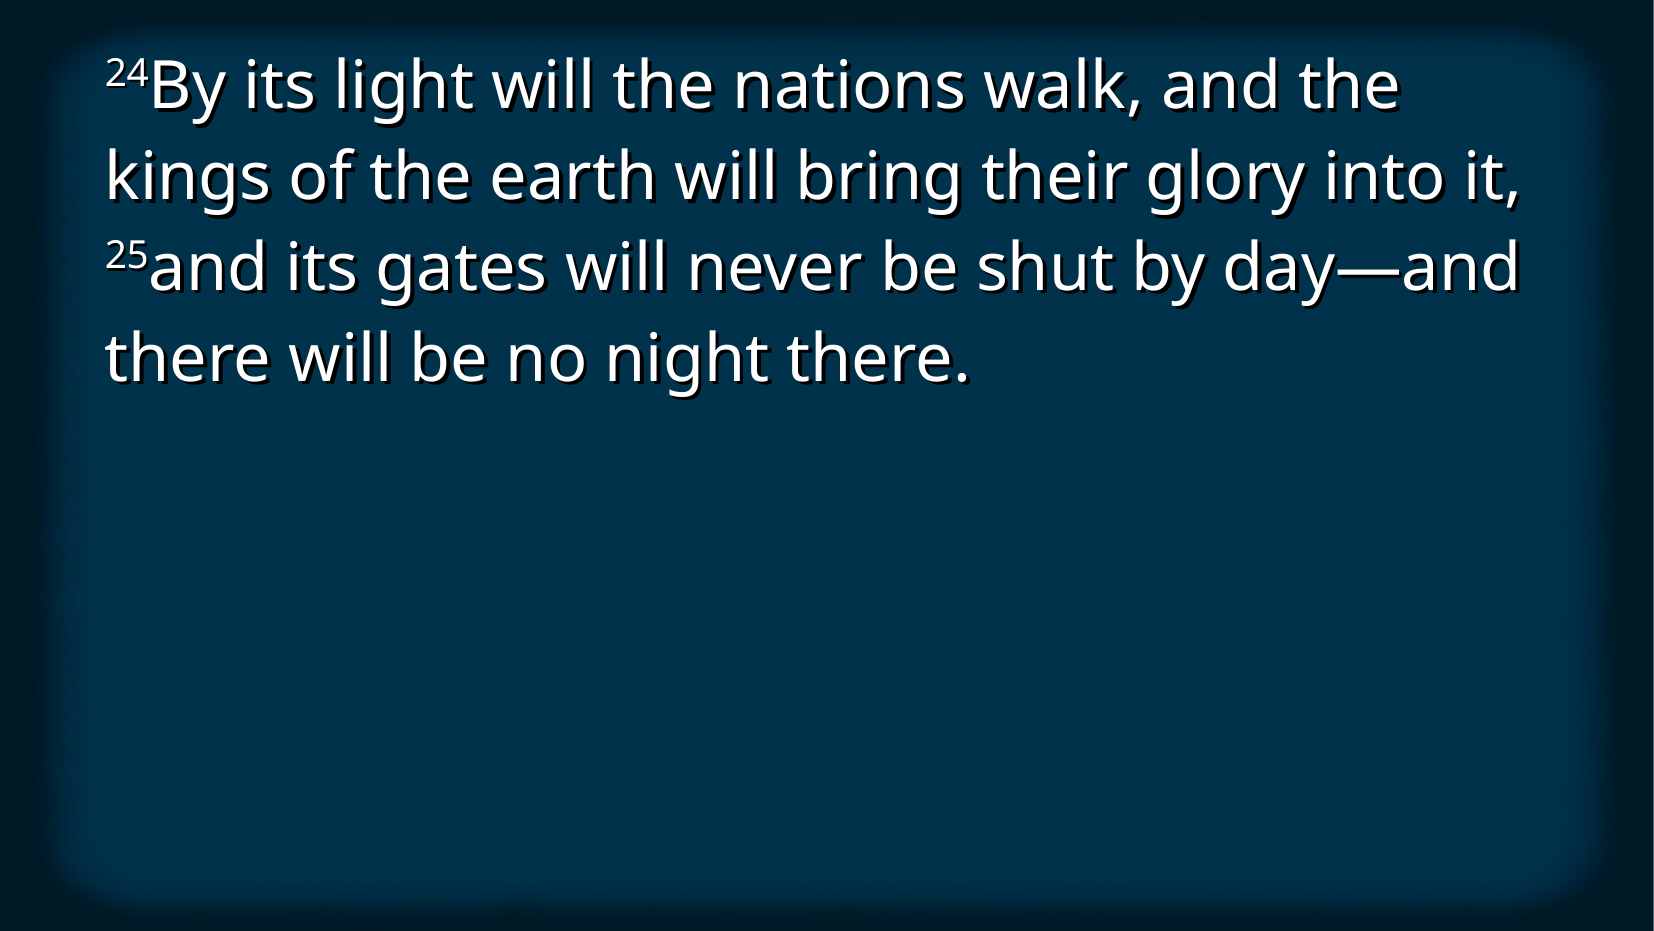

24By its light will the nations walk, and the kings of the earth will bring their glory into it, 25and its gates will never be shut by day—and there will be no night there.